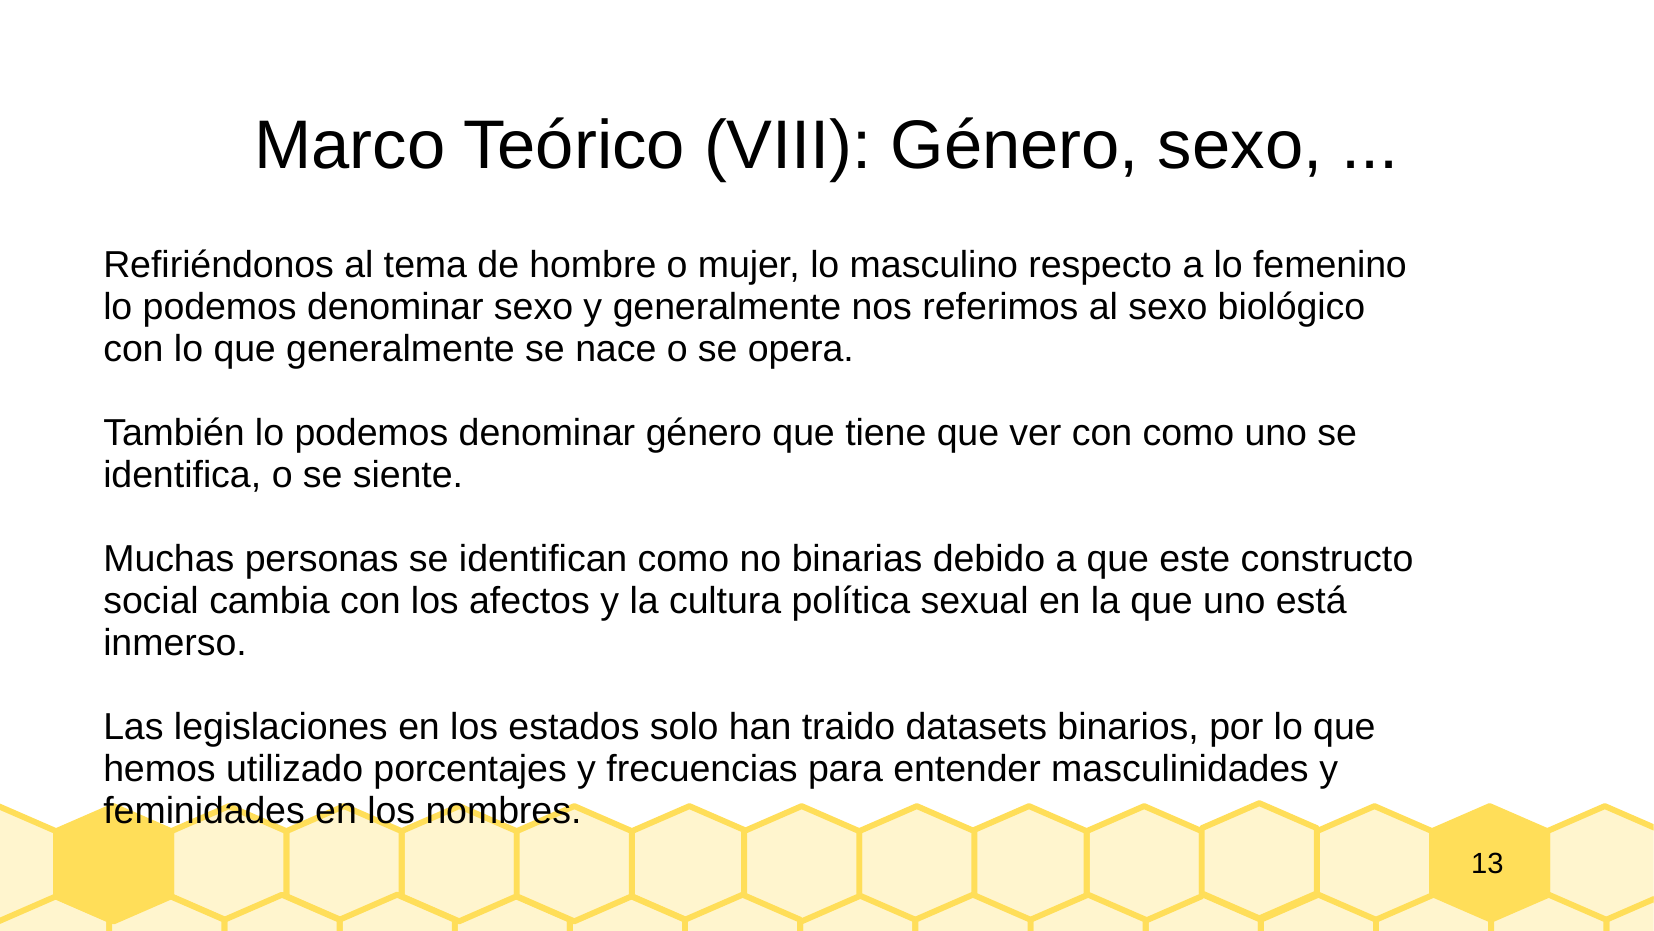

# Marco Teórico (VIII): Género, sexo, ...
Refiriéndonos al tema de hombre o mujer, lo masculino respecto a lo femenino lo podemos denominar sexo y generalmente nos referimos al sexo biológico con lo que generalmente se nace o se opera.
También lo podemos denominar género que tiene que ver con como uno se identifica, o se siente.
Muchas personas se identifican como no binarias debido a que este constructo social cambia con los afectos y la cultura política sexual en la que uno está inmerso.
Las legislaciones en los estados solo han traido datasets binarios, por lo que hemos utilizado porcentajes y frecuencias para entender masculinidades y feminidades en los nombres.